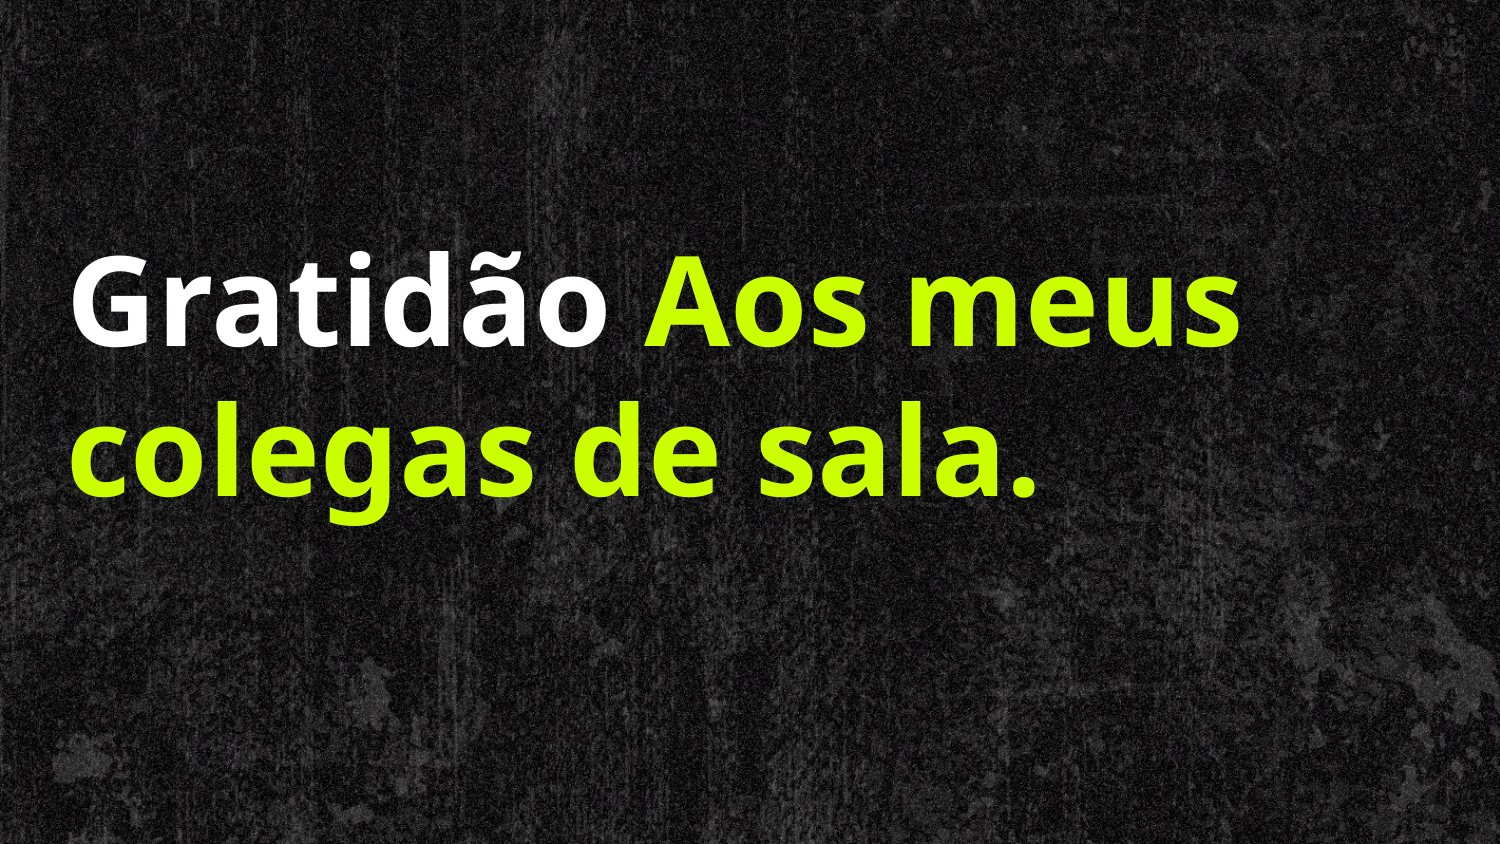

# Gratidão Aos meus colegas de sala.